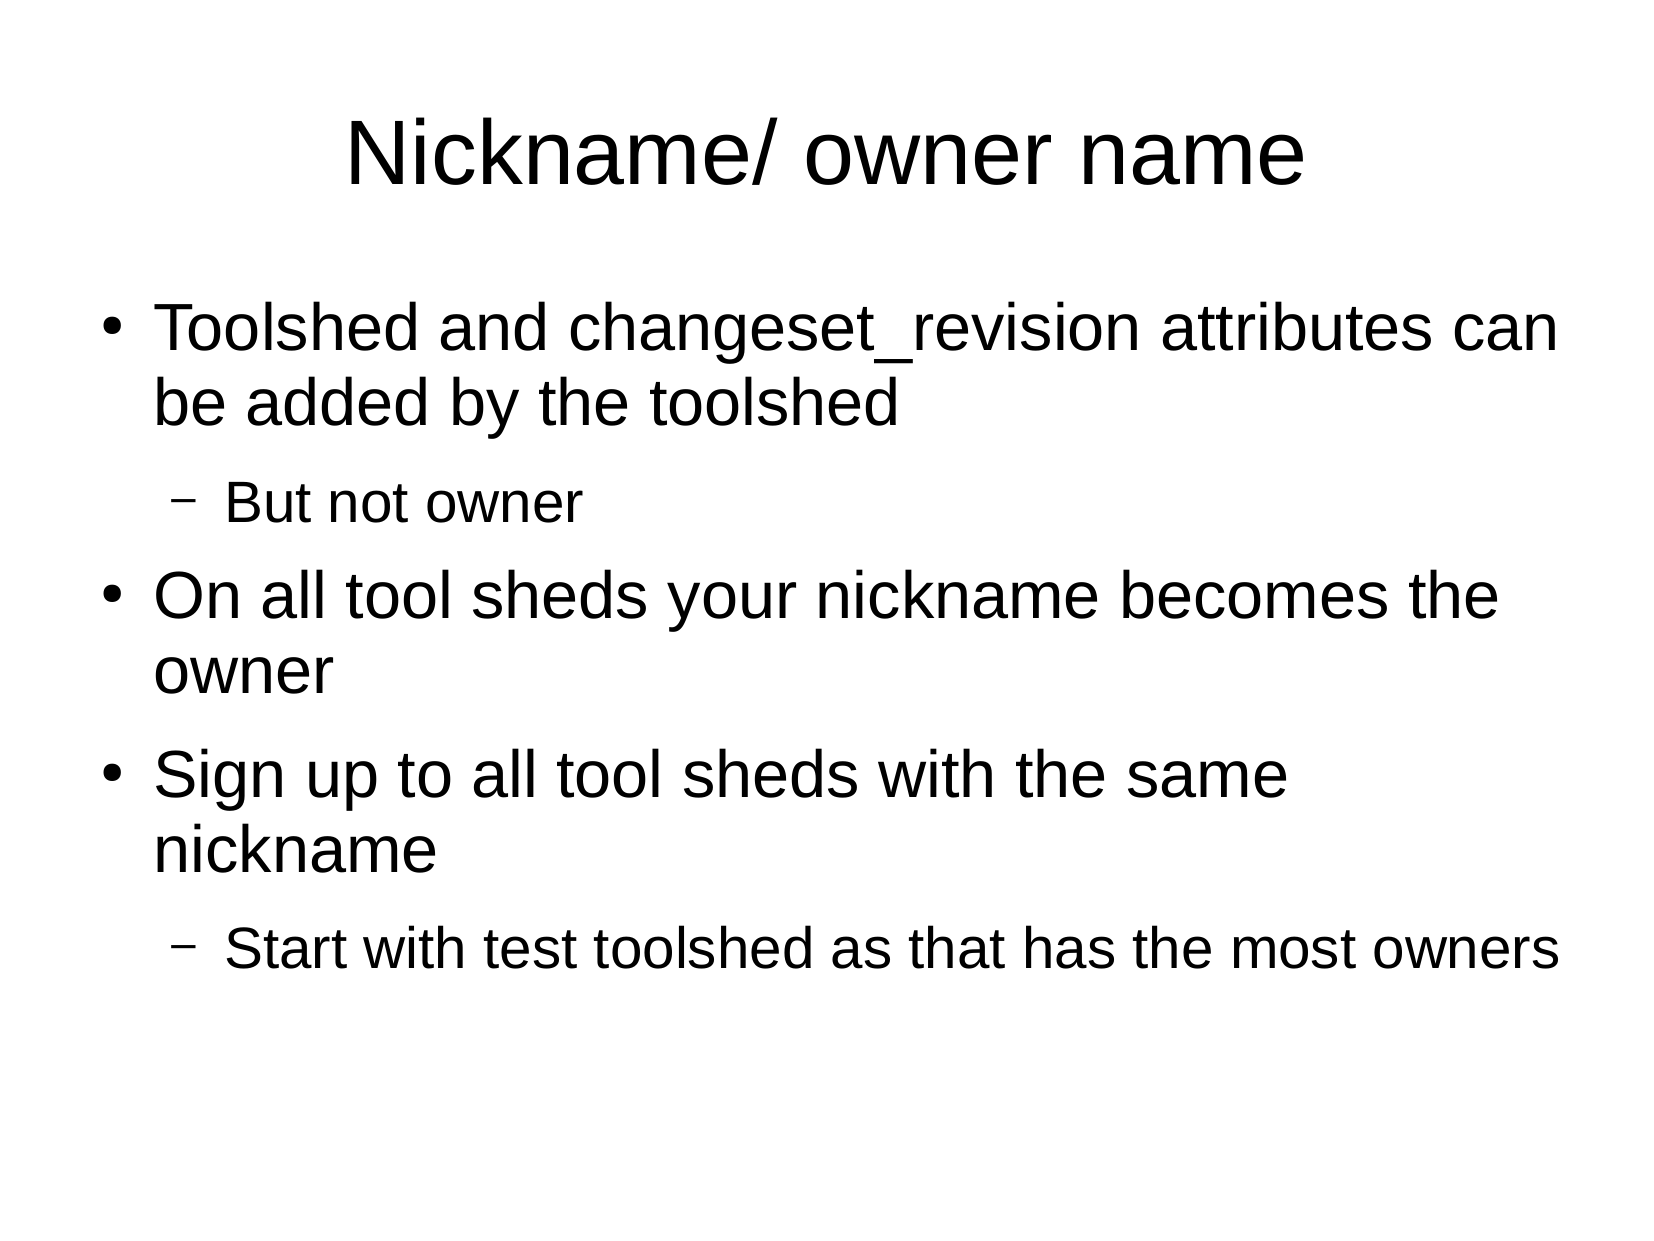

# Nickname/ owner name
Toolshed and changeset_revision attributes can be added by the toolshed
But not owner
On all tool sheds your nickname becomes the owner
Sign up to all tool sheds with the same nickname
Start with test toolshed as that has the most owners